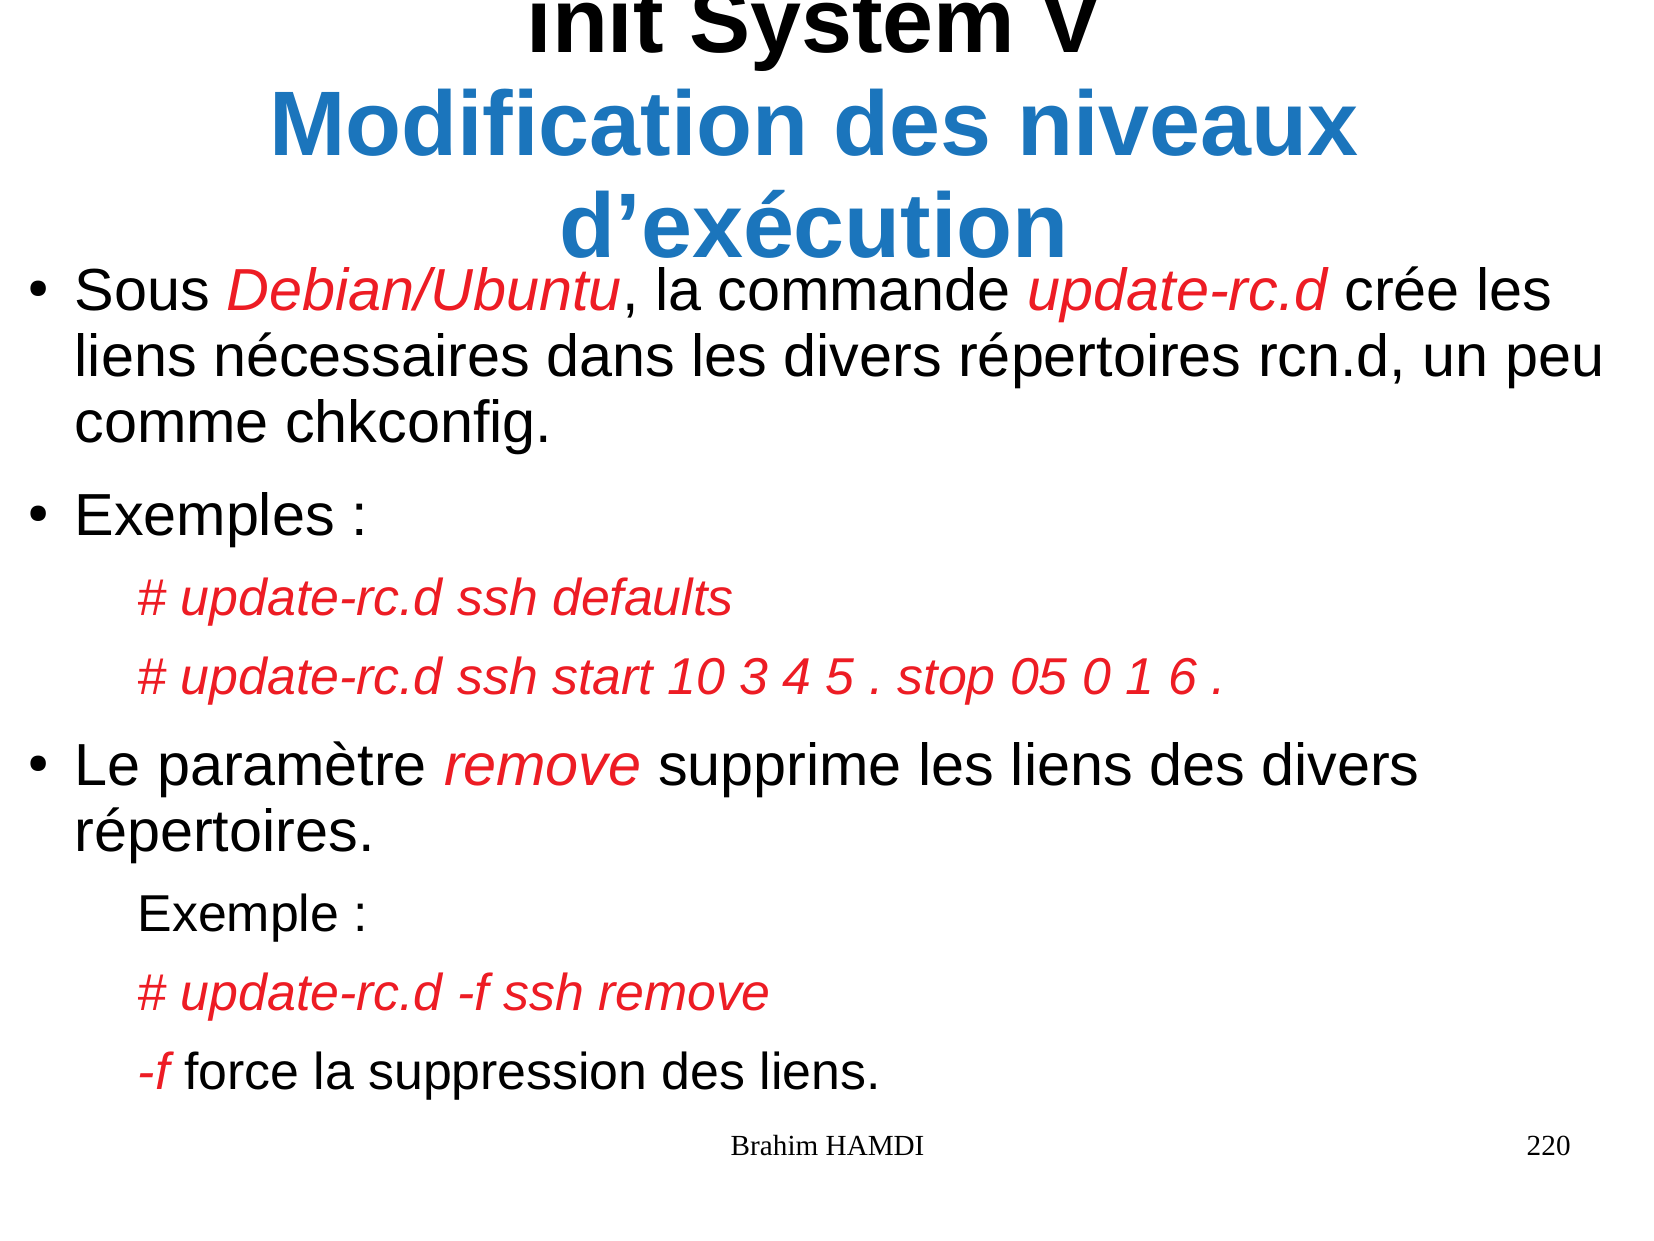

# init System V Modification des niveaux d’exécution
Sous Debian/Ubuntu, la commande update-rc.d crée les liens nécessaires dans les divers répertoires rcn.d, un peu comme chkconfig.
Exemples :
# update-rc.d ssh defaults
# update-rc.d ssh start 10 3 4 5 . stop 05 0 1 6 .
Le paramètre remove supprime les liens des divers répertoires.
Exemple :
# update-rc.d -f ssh remove
-f force la suppression des liens.
Brahim HAMDI
220